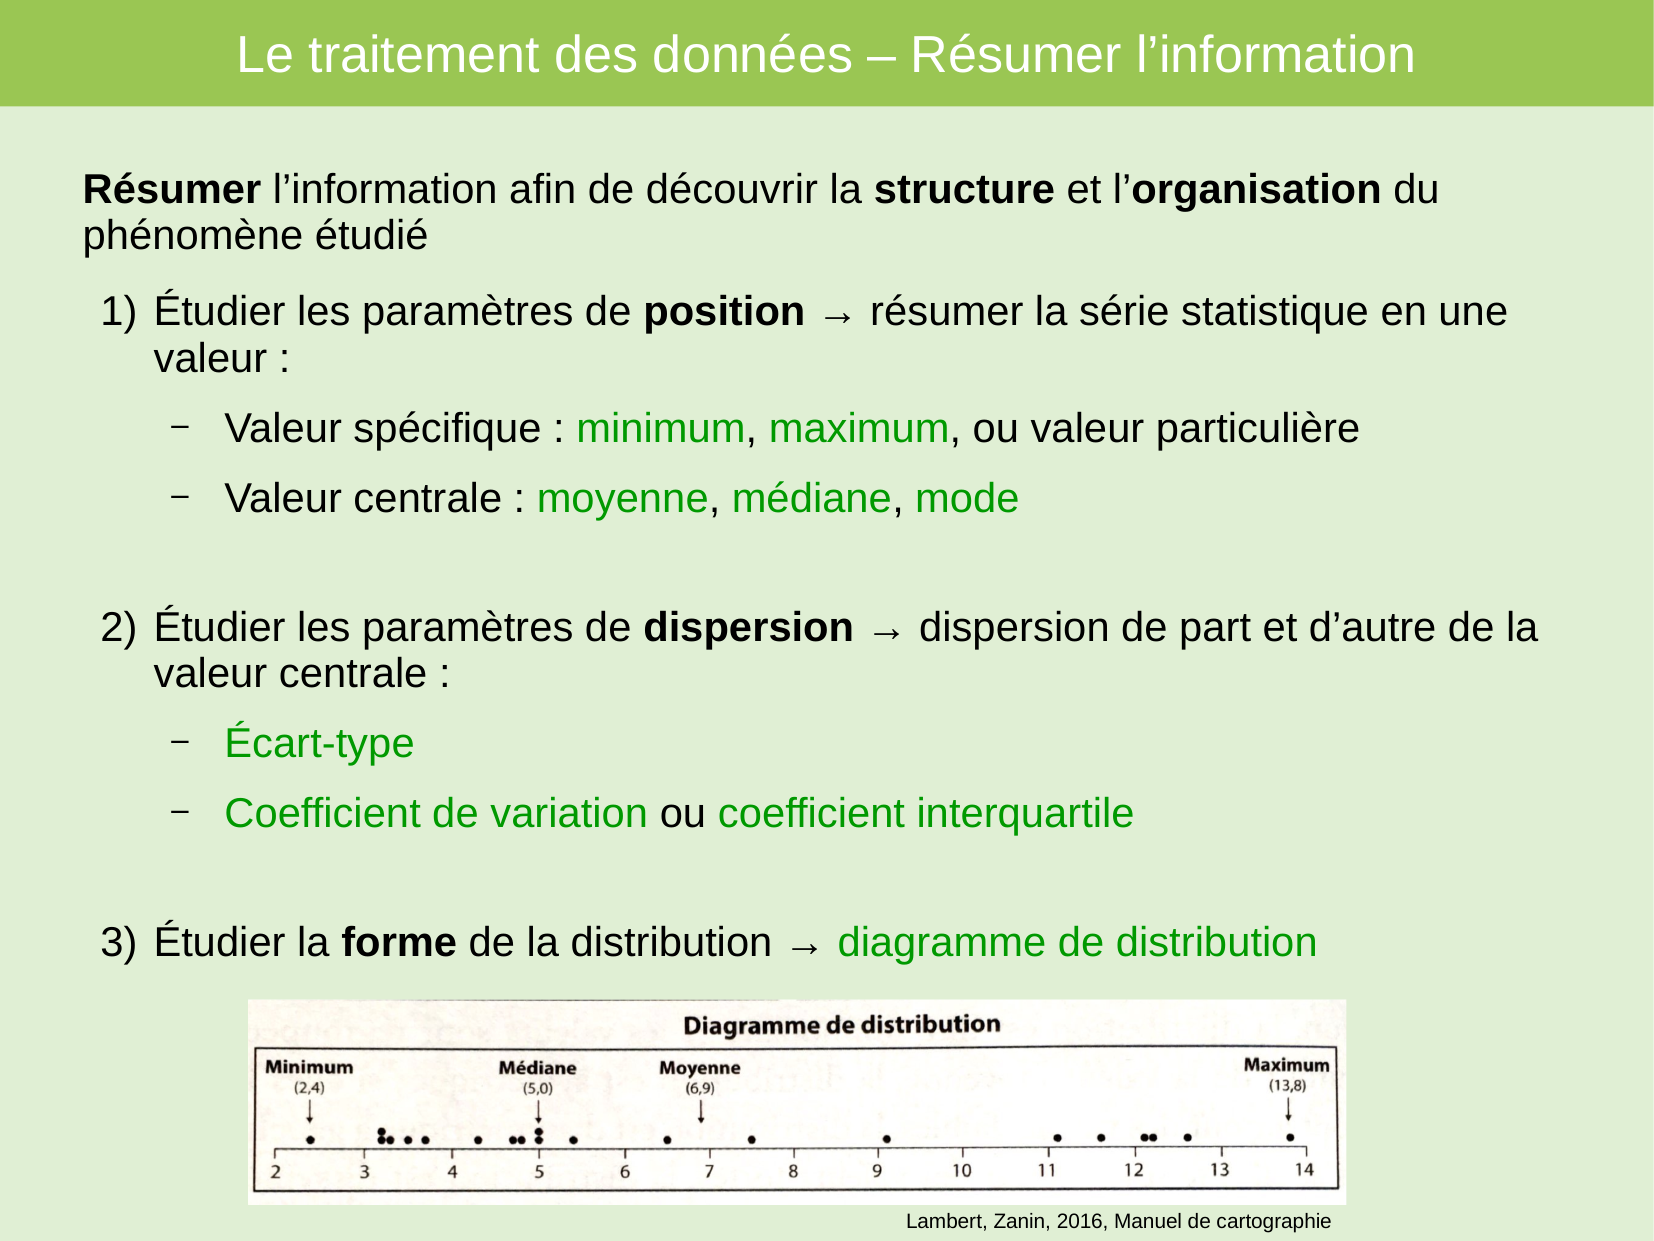

# Le traitement des données – Résumer l’information
Résumer l’information afin de découvrir la structure et l’organisation du phénomène étudié
Étudier les paramètres de position → résumer la série statistique en une valeur :
Valeur spécifique : minimum, maximum, ou valeur particulière
Valeur centrale : moyenne, médiane, mode
Étudier les paramètres de dispersion → dispersion de part et d’autre de la valeur centrale :
Écart-type
Coefficient de variation ou coefficient interquartile
Étudier la forme de la distribution → diagramme de distribution
Lambert, Zanin, 2016, Manuel de cartographie